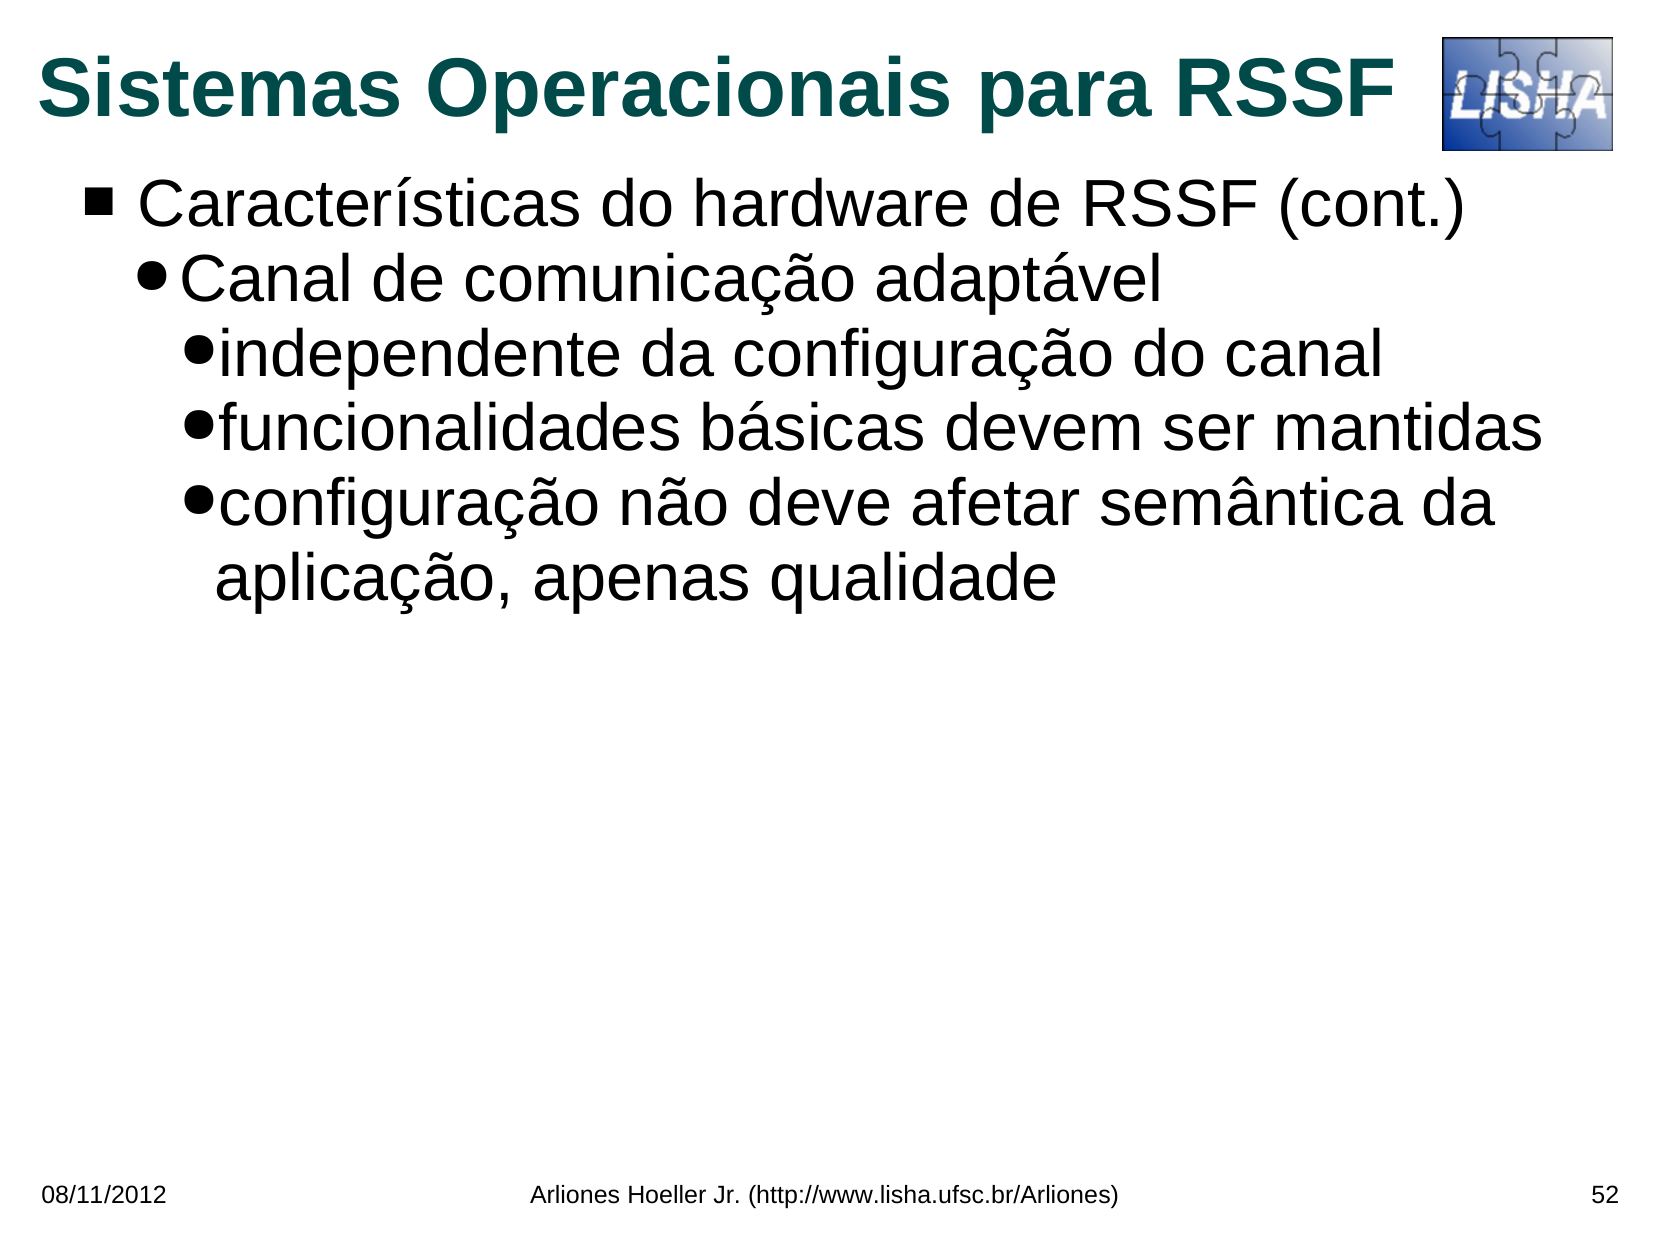

# Sistemas Operacionais para RSSF
Características do hardware de RSSF (cont.)
Canal de comunicação adaptável
independente da configuração do canal
funcionalidades básicas devem ser mantidas
configuração não deve afetar semântica da aplicação, apenas qualidade